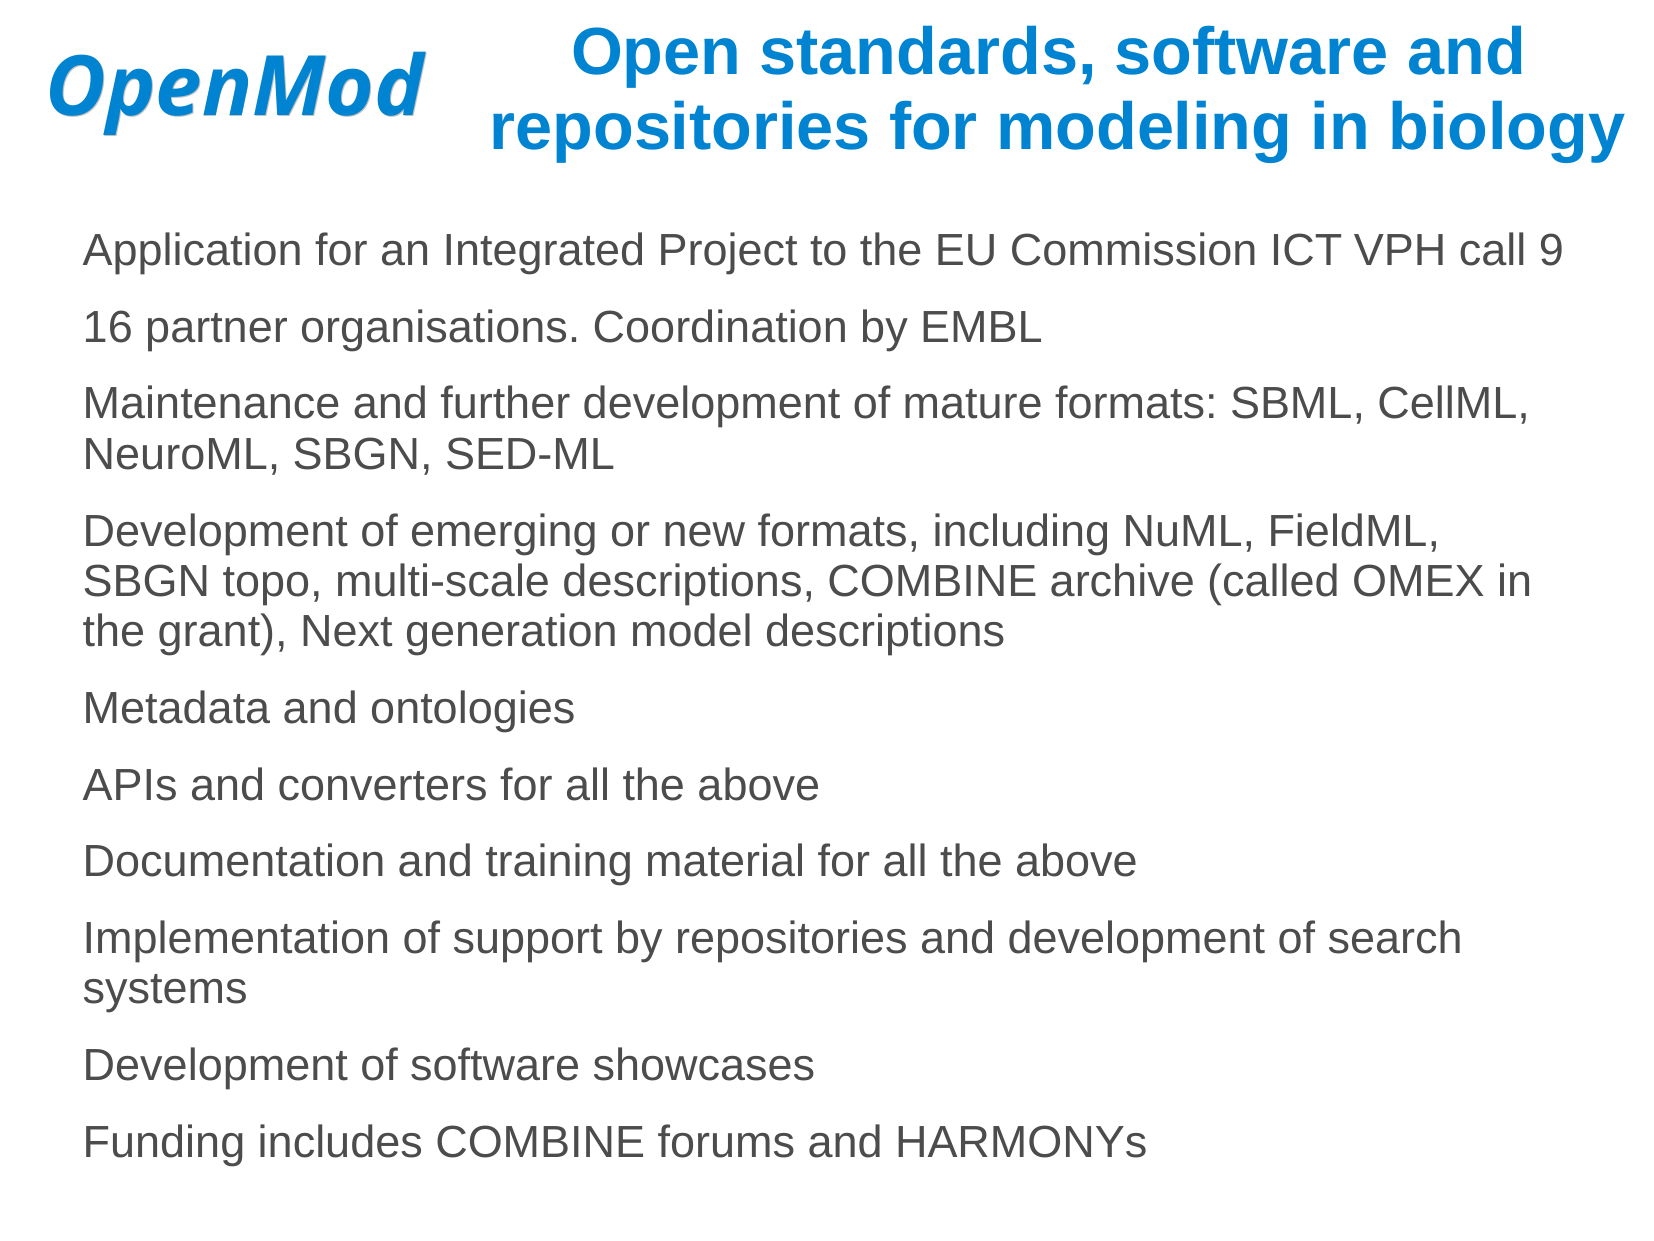

# Open standards, software and repositories for modeling in biology
OpenMod
Application for an Integrated Project to the EU Commission ICT VPH call 9
16 partner organisations. Coordination by EMBL
Maintenance and further development of mature formats: SBML, CellML, NeuroML, SBGN, SED-ML
Development of emerging or new formats, including NuML, FieldML, SBGN topo, multi-scale descriptions, COMBINE archive (called OMEX in the grant), Next generation model descriptions
Metadata and ontologies
APIs and converters for all the above
Documentation and training material for all the above
Implementation of support by repositories and development of search systems
Development of software showcases
Funding includes COMBINE forums and HARMONYs